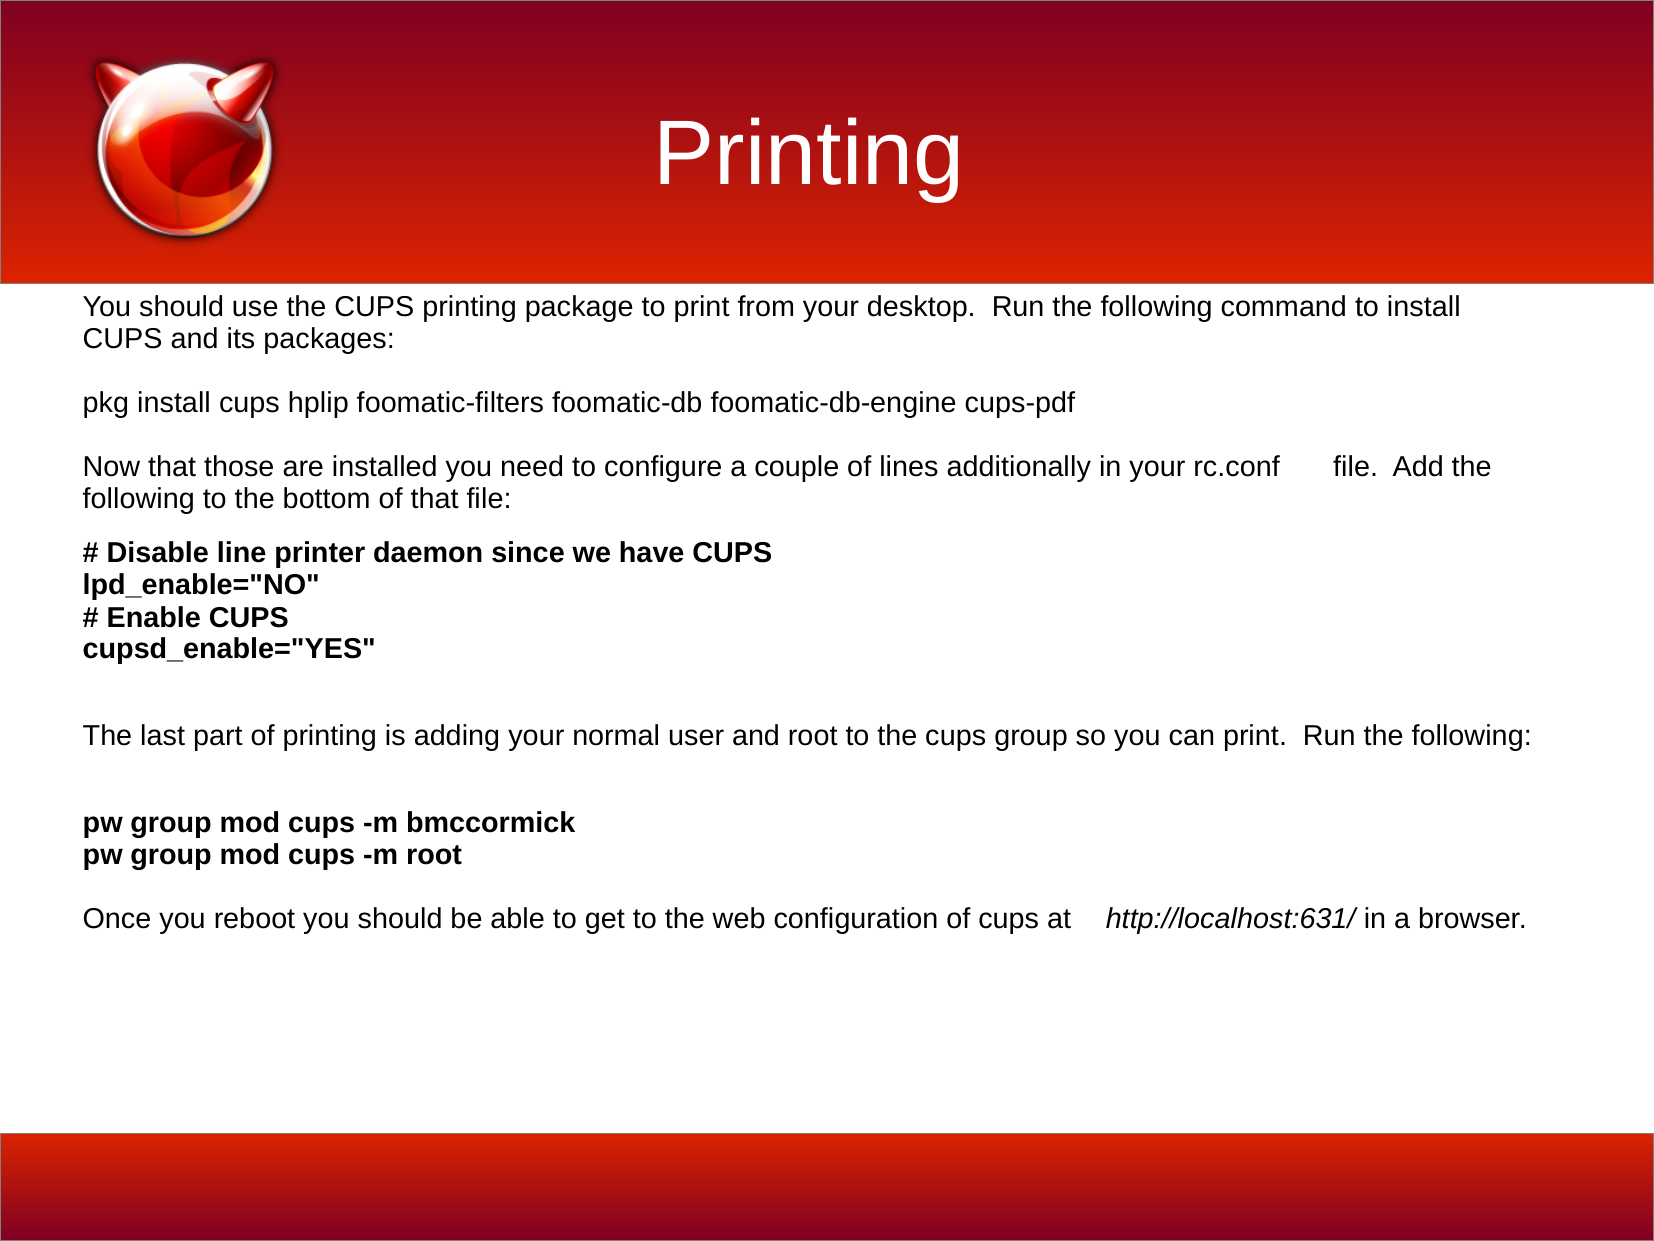

# Printing
You should use the CUPS printing package to print from your desktop. Run the following command to install CUPS and its packages:
pkg install cups hplip foomatic-filters foomatic-db foomatic-db-engine cups-pdf
Now that those are installed you need to configure a couple of lines additionally in your rc.conf 	file. Add the following to the bottom of that file:
# Disable line printer daemon since we have CUPS
lpd_enable="NO"
# Enable CUPS
cupsd_enable="YES"
The last part of printing is adding your normal user and root to the cups group so you can print. Run the following:
pw group mod cups -m bmccormick
pw group mod cups -m root
Once you reboot you should be able to get to the web configuration of cups at 	http://localhost:631/ in a browser.